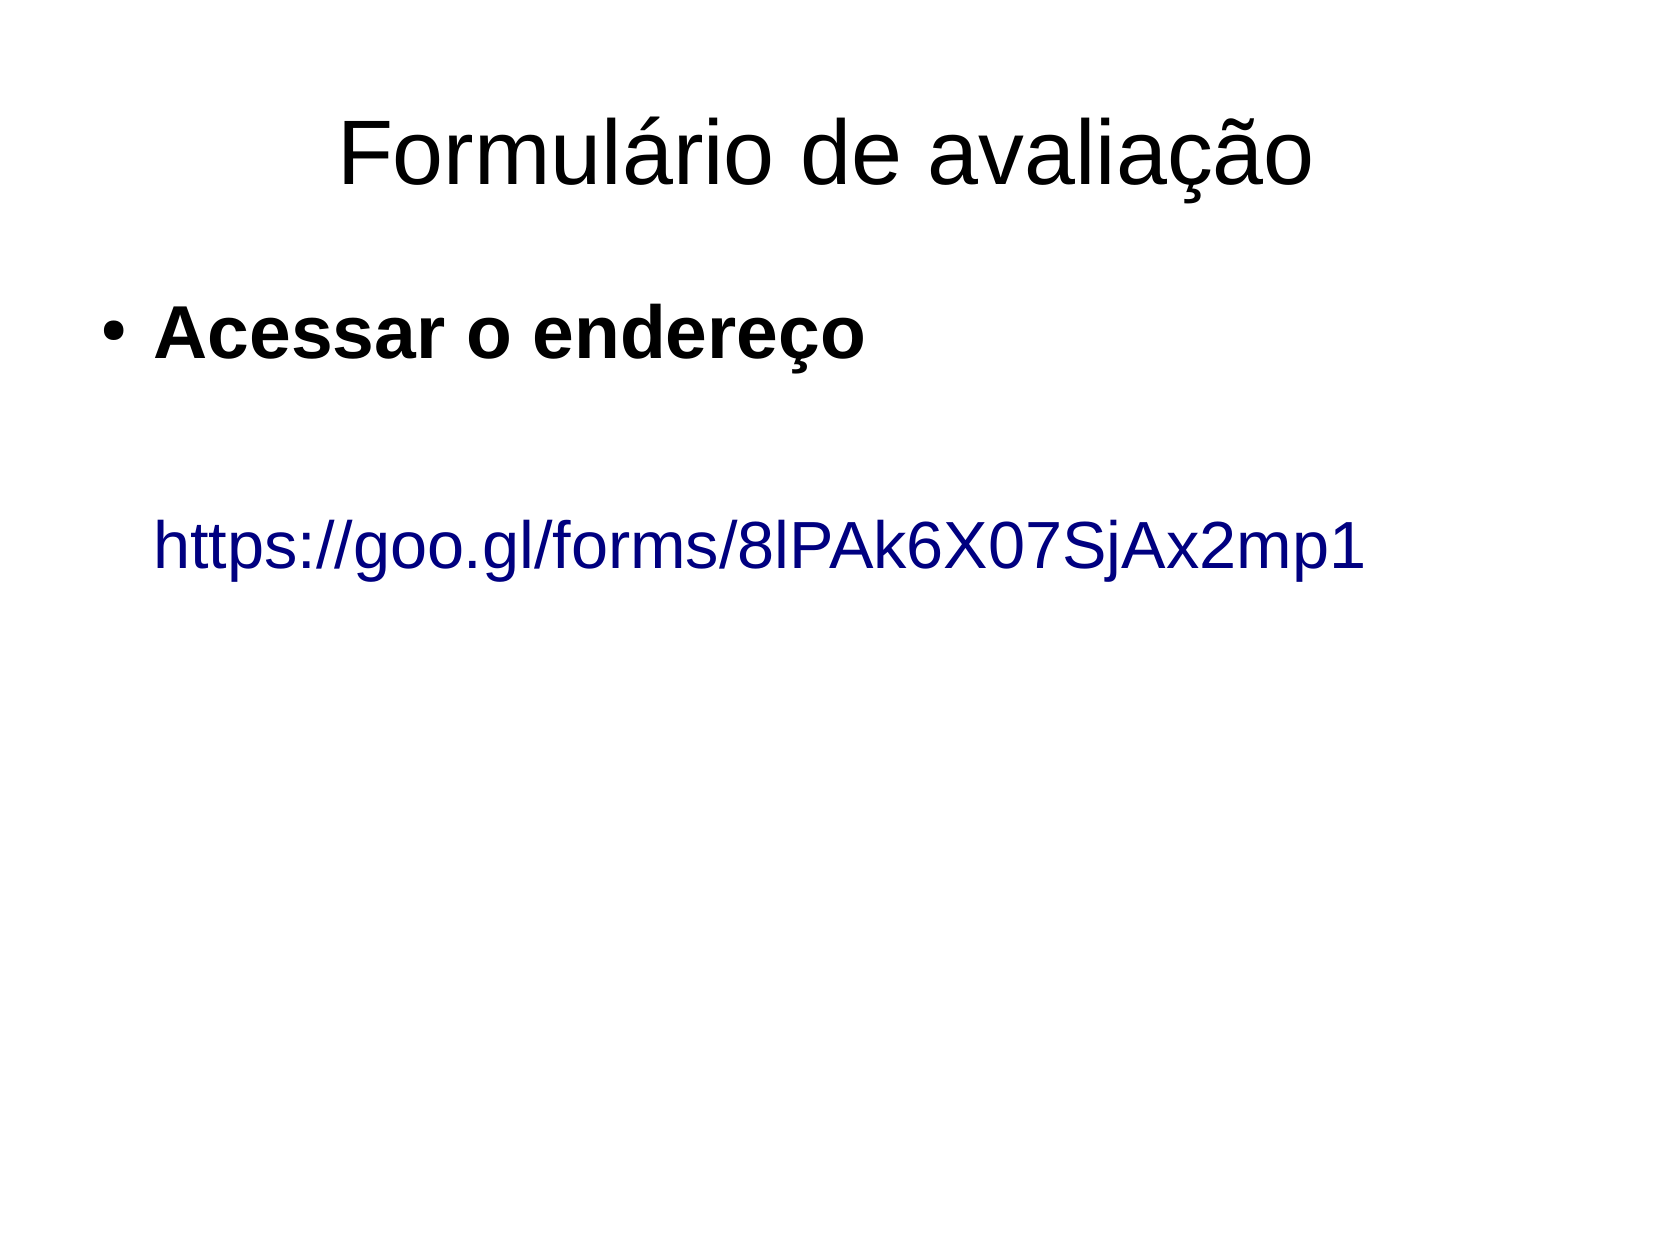

# Formulário de avaliação
Acessar o endereço
https://goo.gl/forms/8lPAk6X07SjAx2mp1